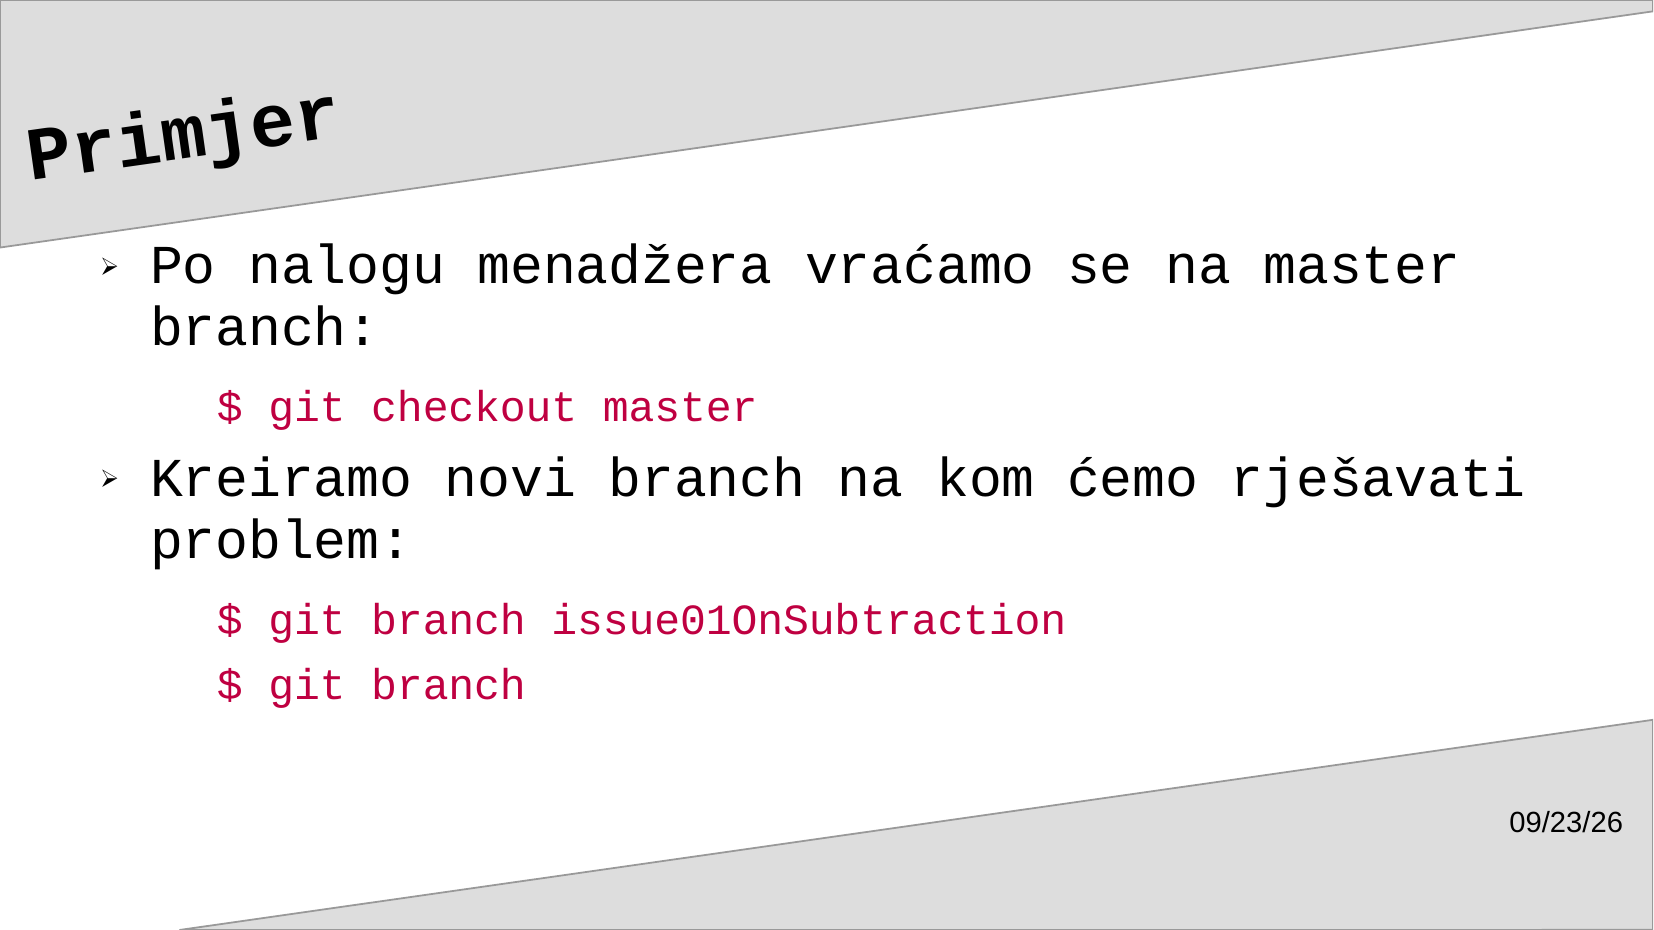

# Primjer
Po nalogu menadžera vraćamo se na master branch:
$ git checkout master
Kreiramo novi branch na kom ćemo rješavati problem:
$ git branch issue01OnSubtraction
$ git branch
82